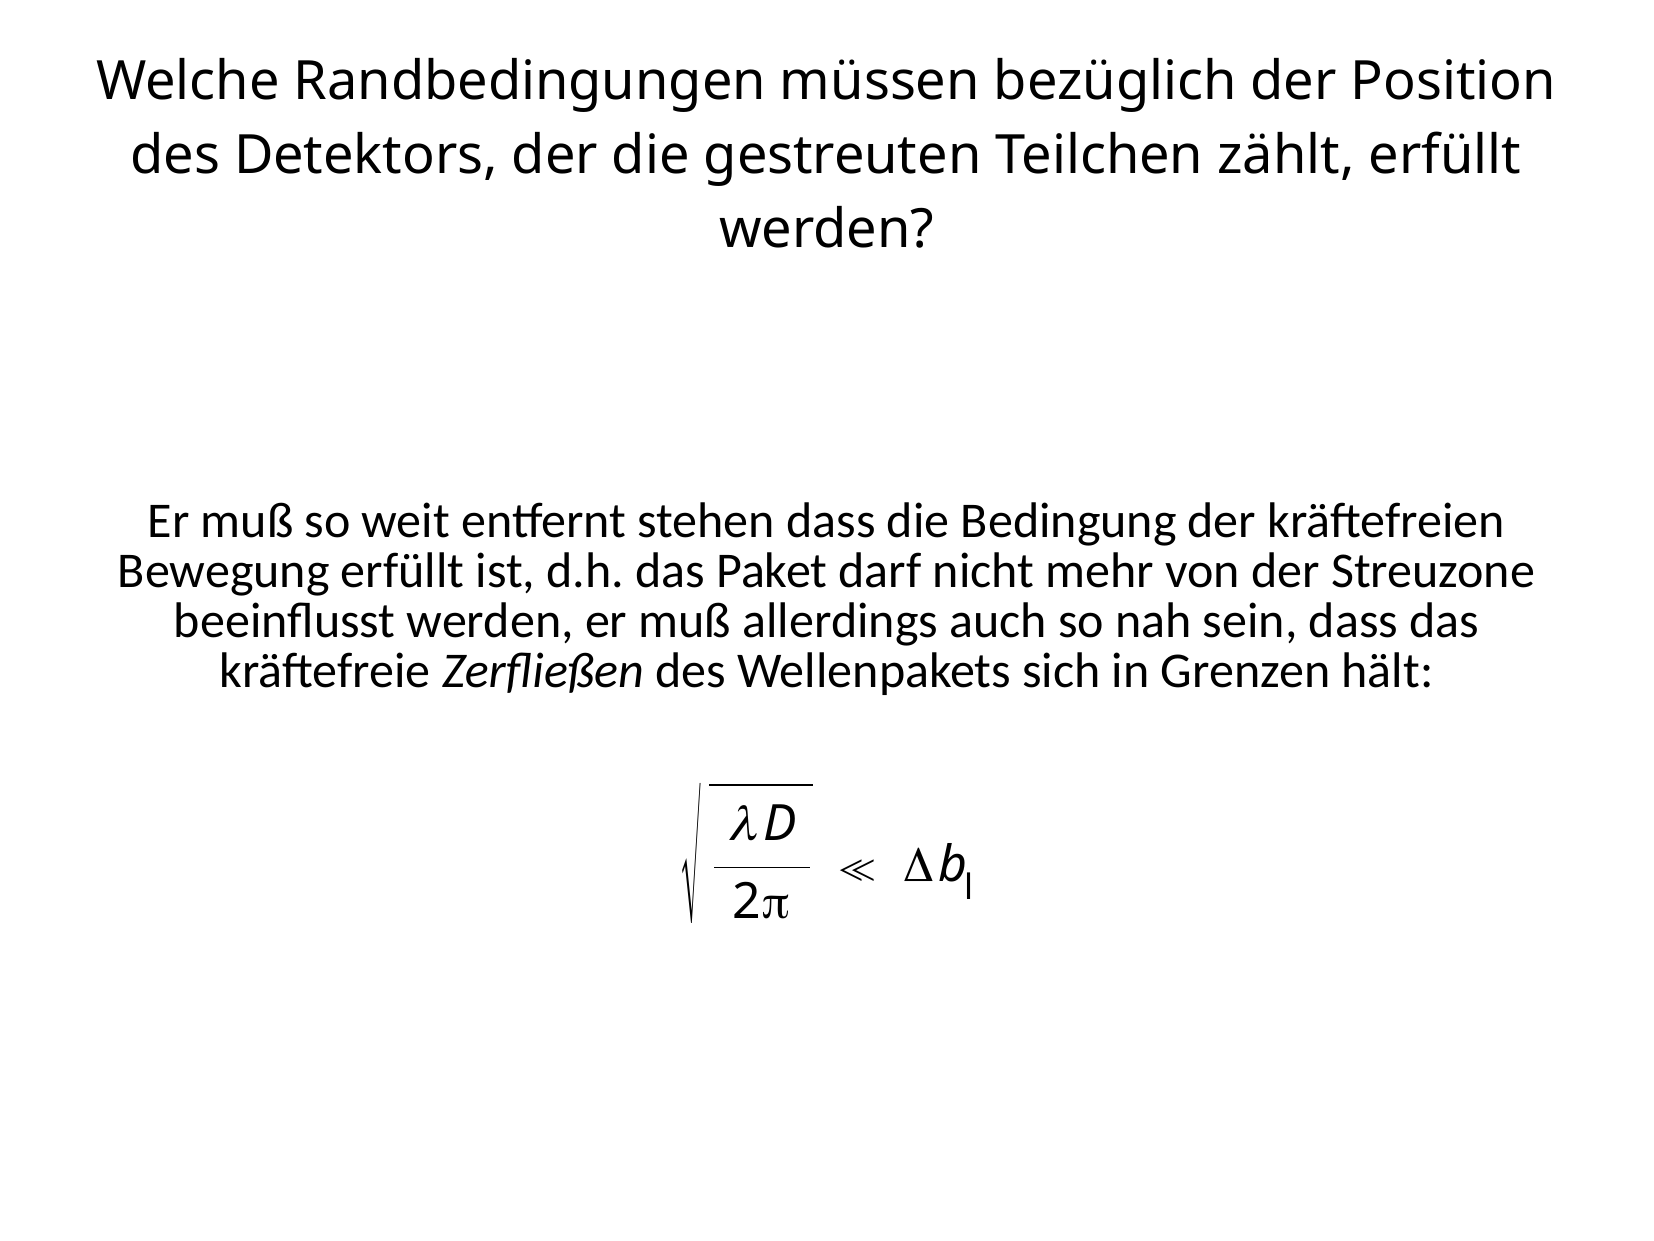

# Welche Randbedingungen müssen bezüglich der Position des Detektors, der die gestreuten Teilchen zählt, erfüllt werden?
Er muß so weit entfernt stehen dass die Bedingung der kräftefreien Bewegung erfüllt ist, d.h. das Paket darf nicht mehr von der Streuzone beeinflusst werden, er muß allerdings auch so nah sein, dass das kräftefreie Zerfließen des Wellenpakets sich in Grenzen hält: